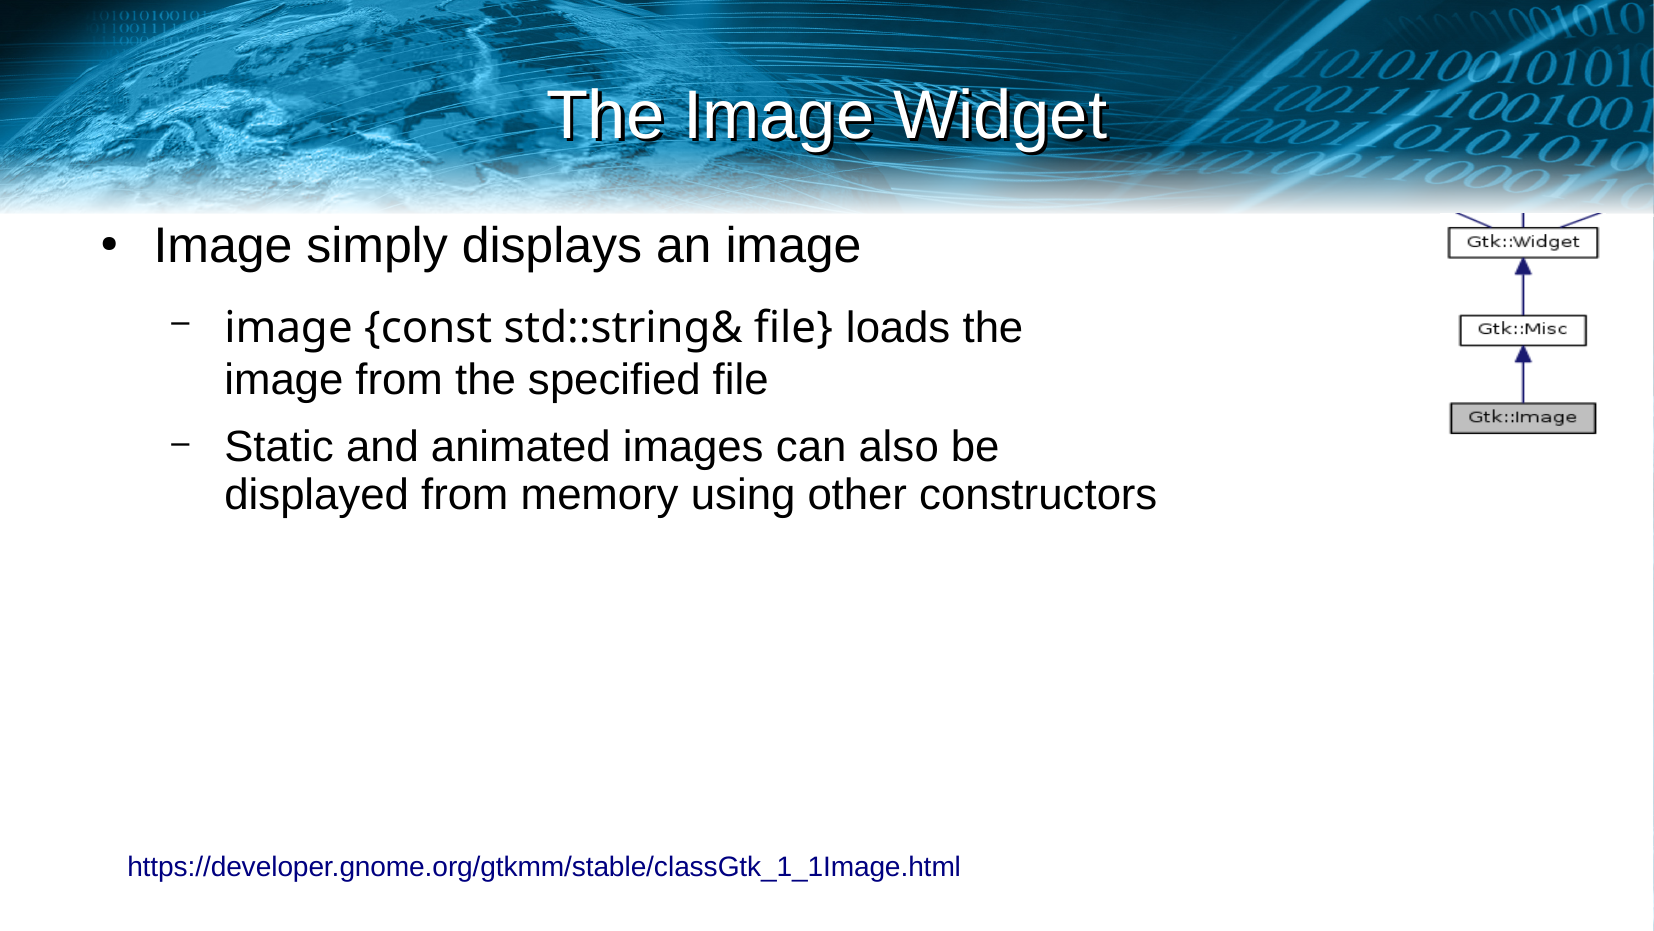

# The Image Widget
Image simply displays an image
image {const std::string& file} loads the
image from the specified file
Static and animated images can also be
displayed from memory using other constructors
https://developer.gnome.org/gtkmm/stable/classGtk_1_1Image.html